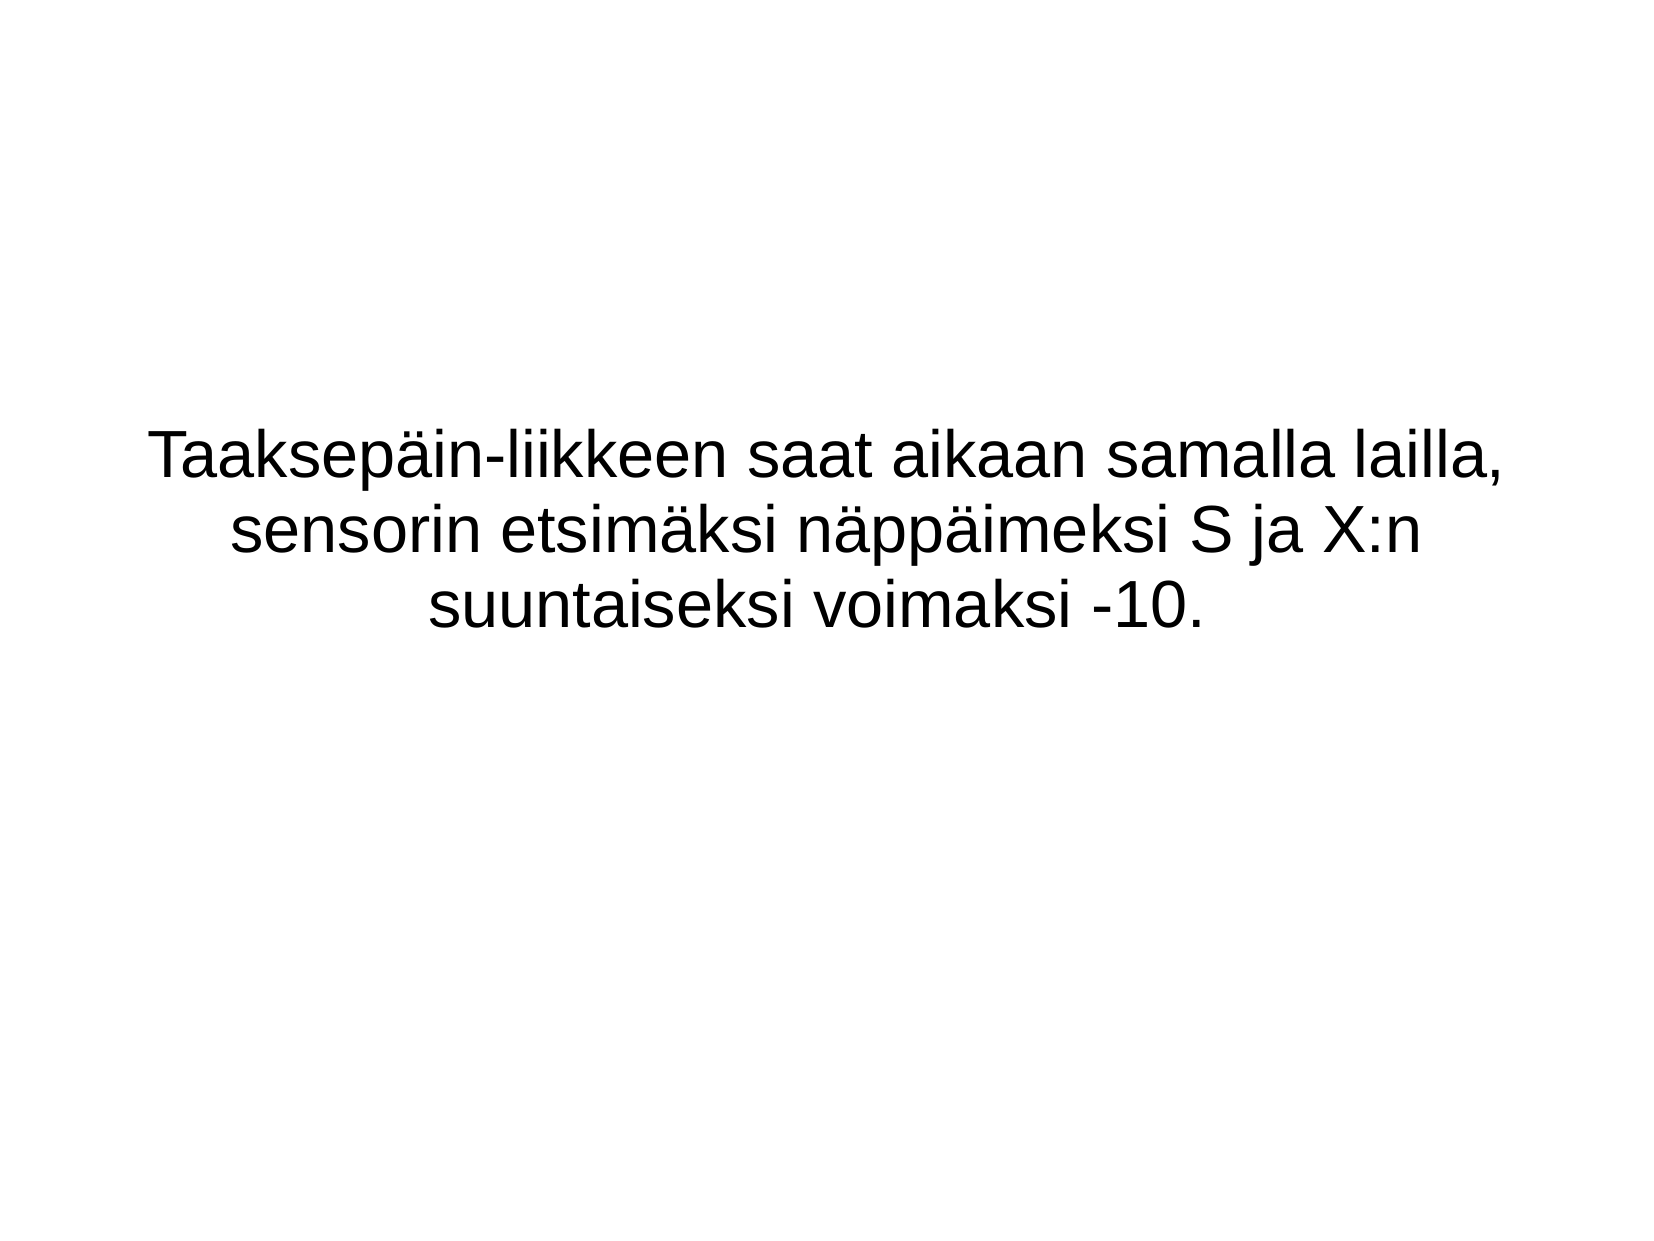

# Taaksepäin-liikkeen saat aikaan samalla lailla, sensorin etsimäksi näppäimeksi S ja X:n suuntaiseksi voimaksi -10.